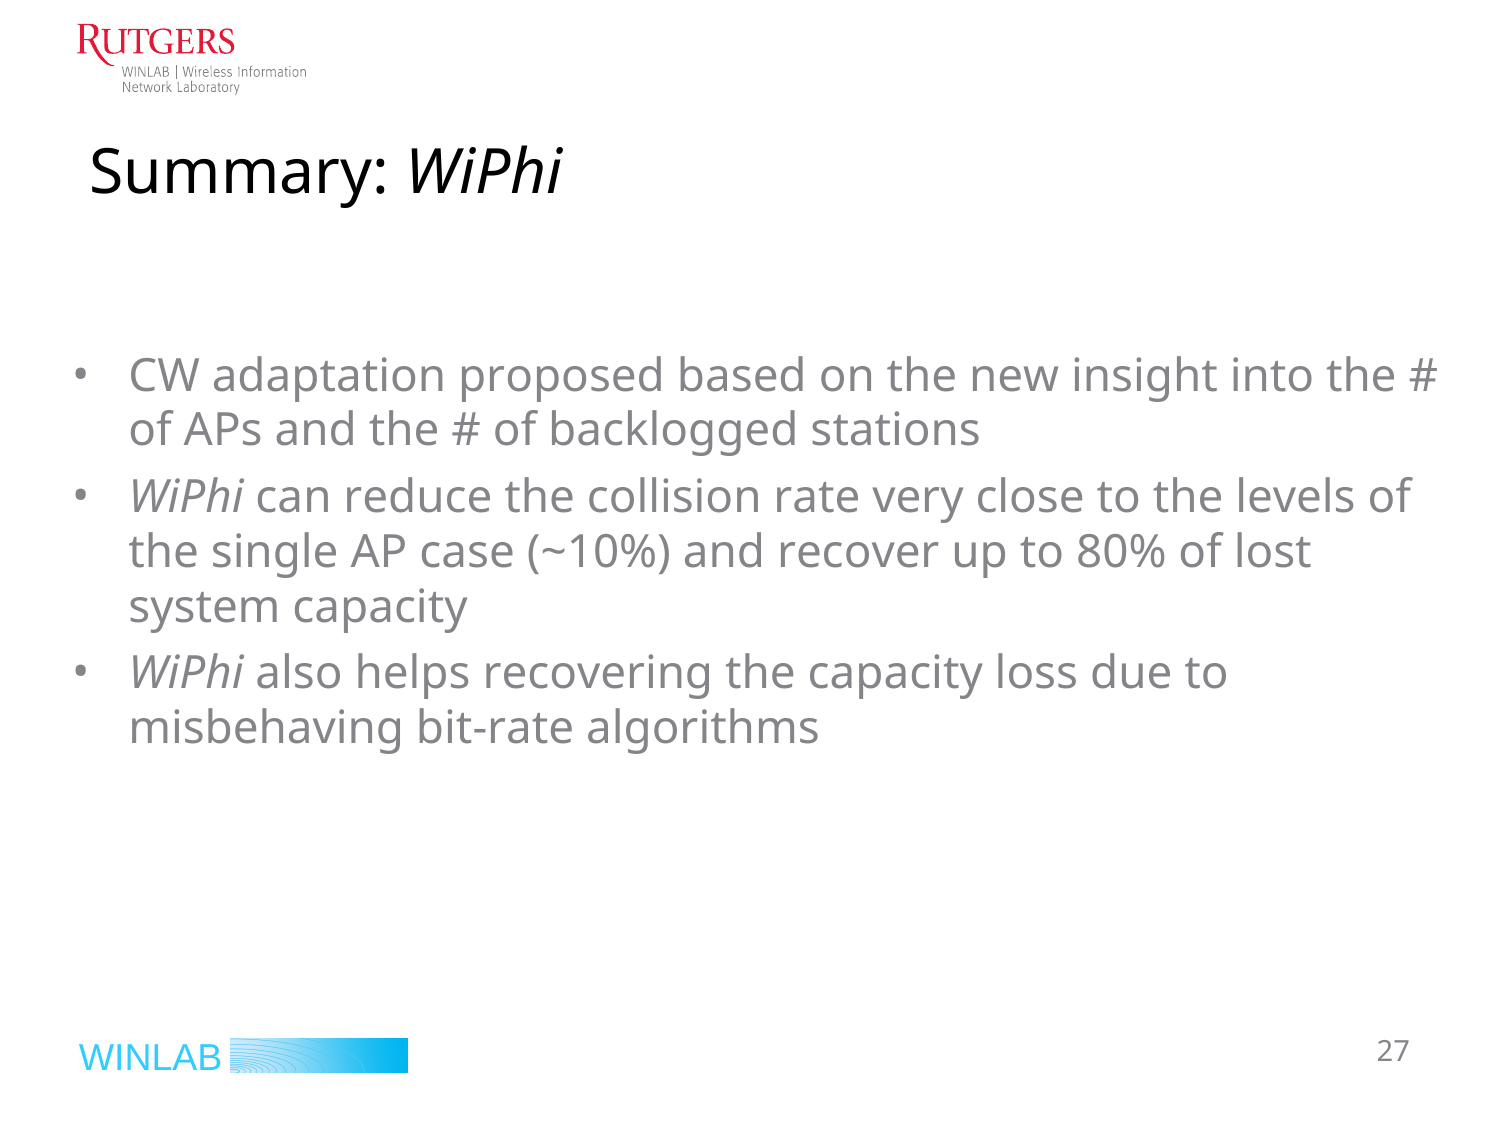

# Summary: WiPhi
CW adaptation proposed based on the new insight into the # of APs and the # of backlogged stations
WiPhi can reduce the collision rate very close to the levels of the single AP case (~10%) and recover up to 80% of lost system capacity
WiPhi also helps recovering the capacity loss due to misbehaving bit-rate algorithms
27